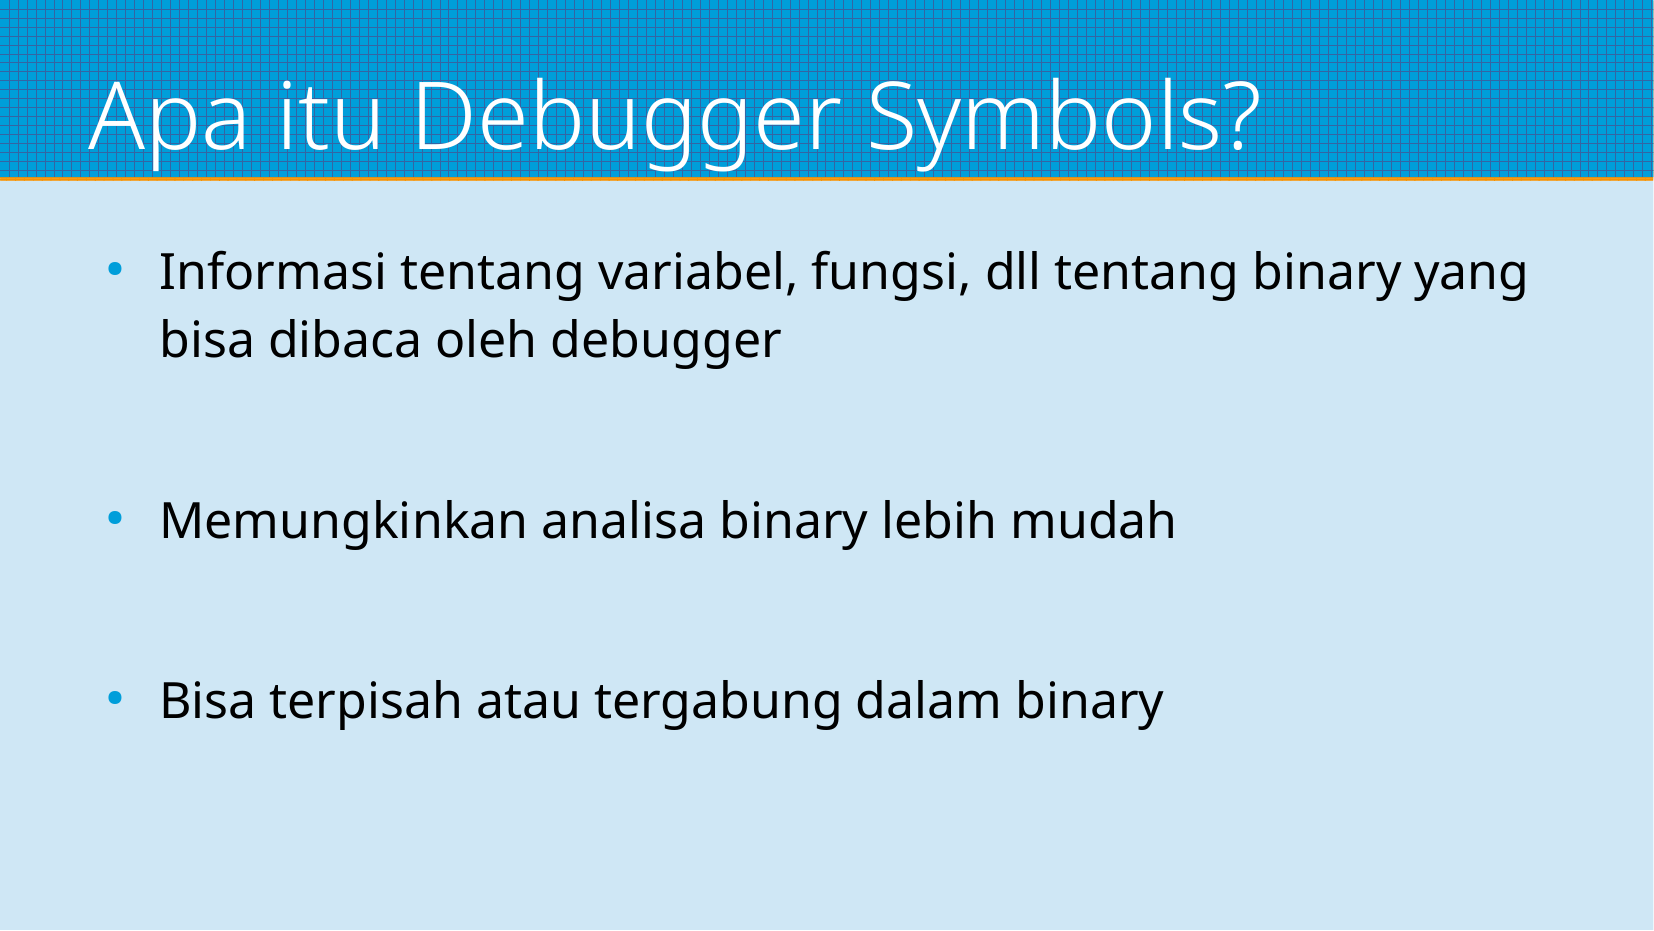

# Apa itu Debugger Symbols?
Informasi tentang variabel, fungsi, dll tentang binary yang bisa dibaca oleh debugger
Memungkinkan analisa binary lebih mudah
Bisa terpisah atau tergabung dalam binary